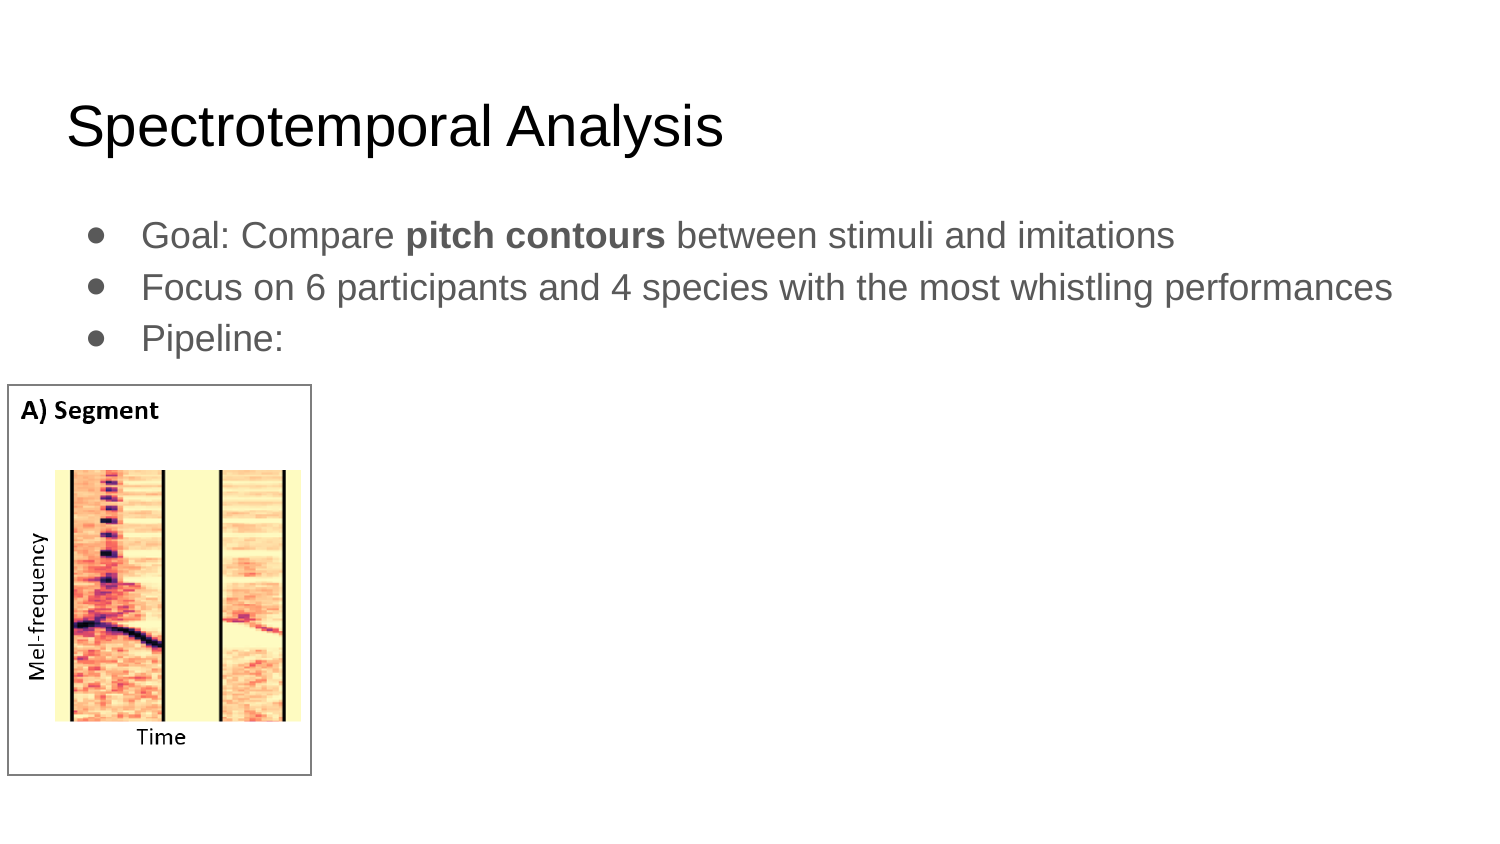

# Spectrotemporal Analysis
Goal: Compare pitch contours between stimuli and imitations
Focus on 6 participants and 4 species with the most whistling performances
Pipeline: